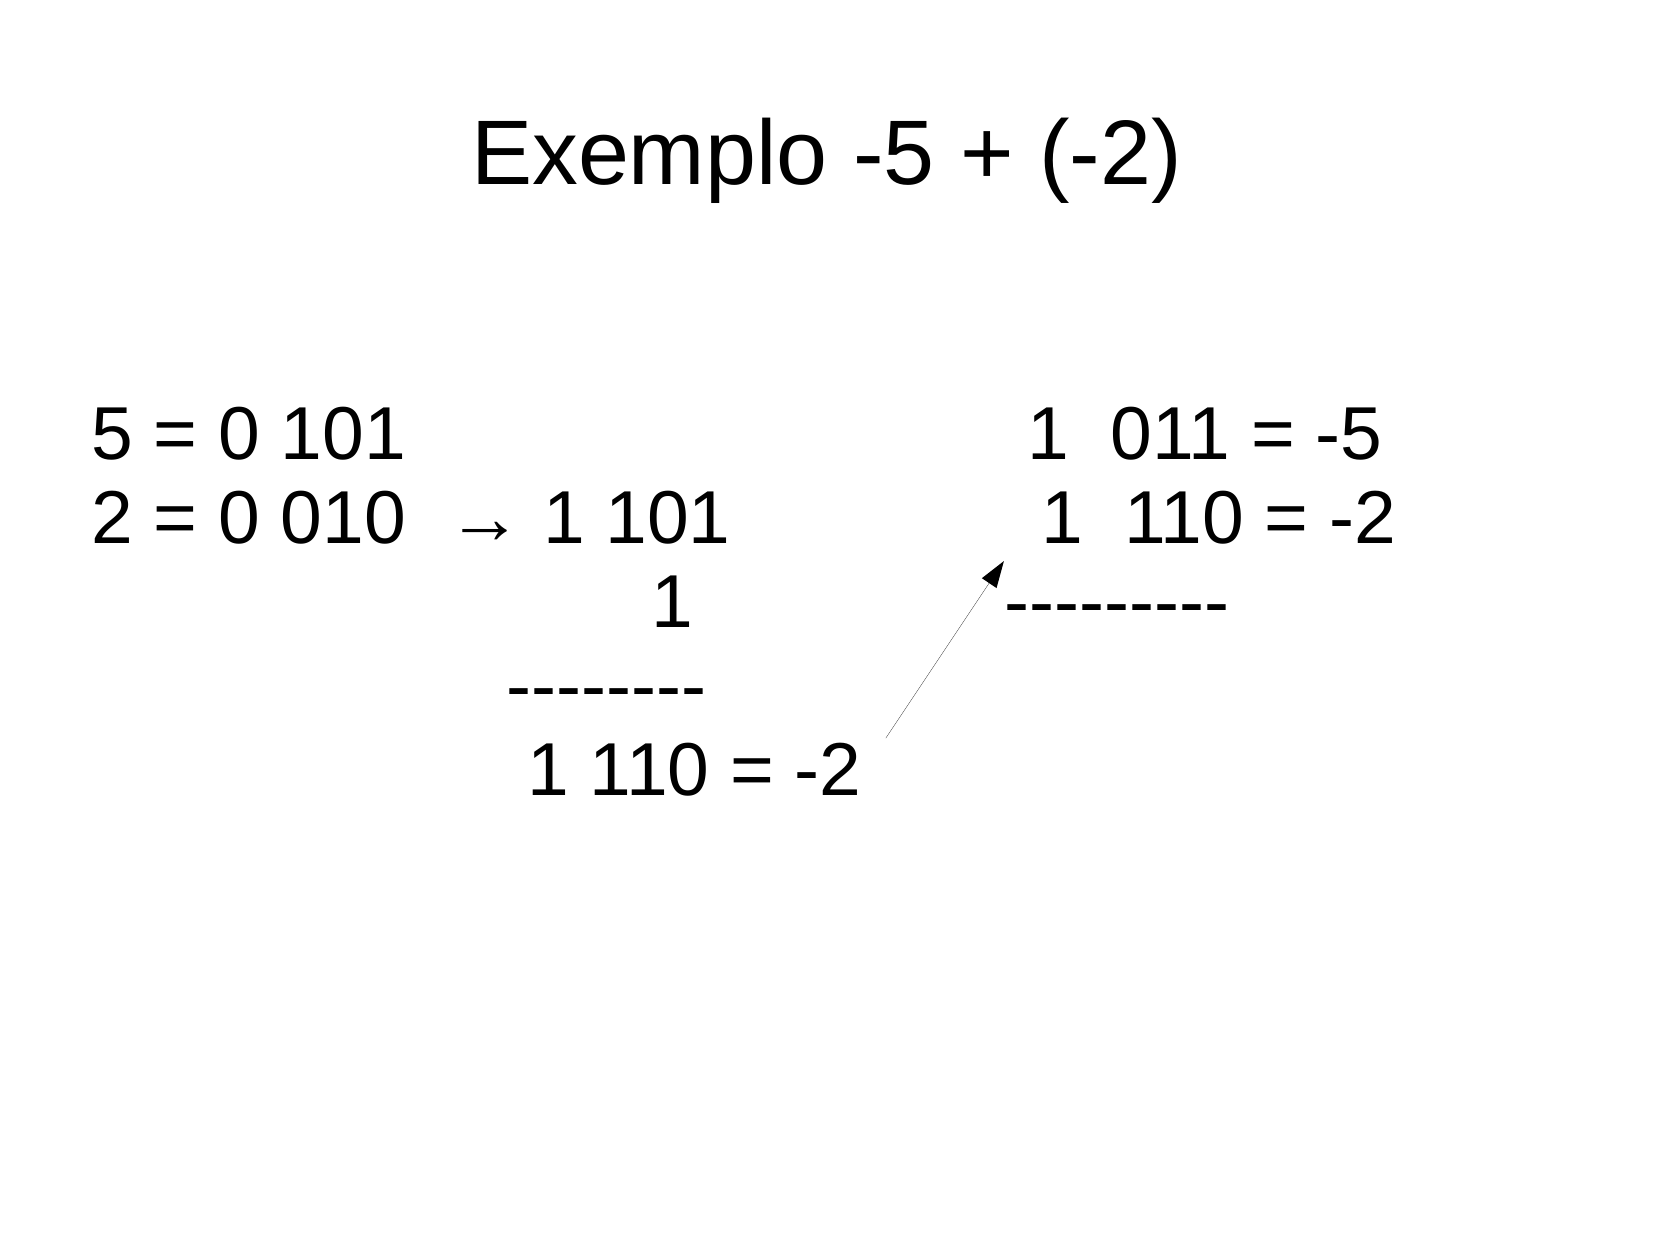

# Exemplo -5 + (-2)
5 = 0 101 1 011 = -5
2 = 0 010 → 1 101 1 110 = -2
 1 ---------
 --------
 1 110 = -2